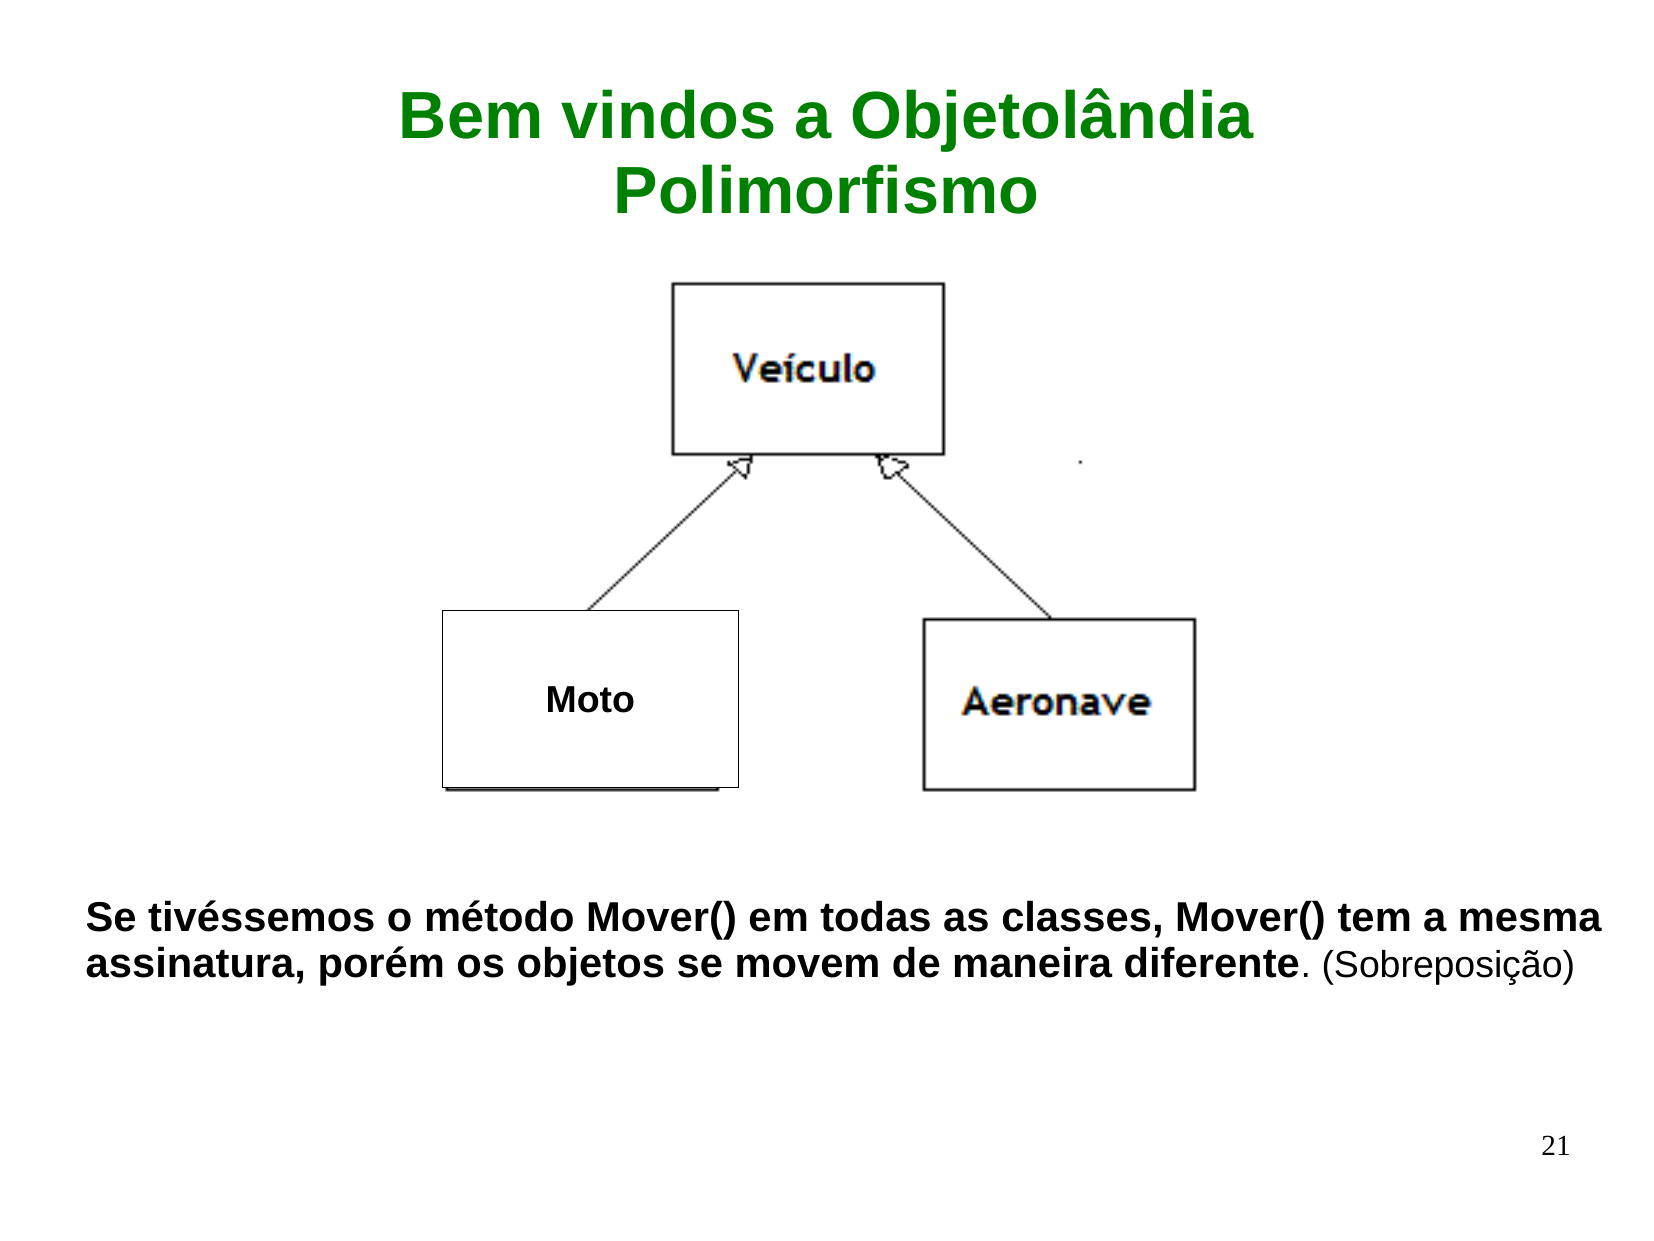

# Bem vindos a Objetolândia Polimorfismo
Moto
Se tivéssemos o método Mover() em todas as classes, Mover() tem a mesma
assinatura, porém os objetos se movem de maneira diferente. (Sobreposição)
21